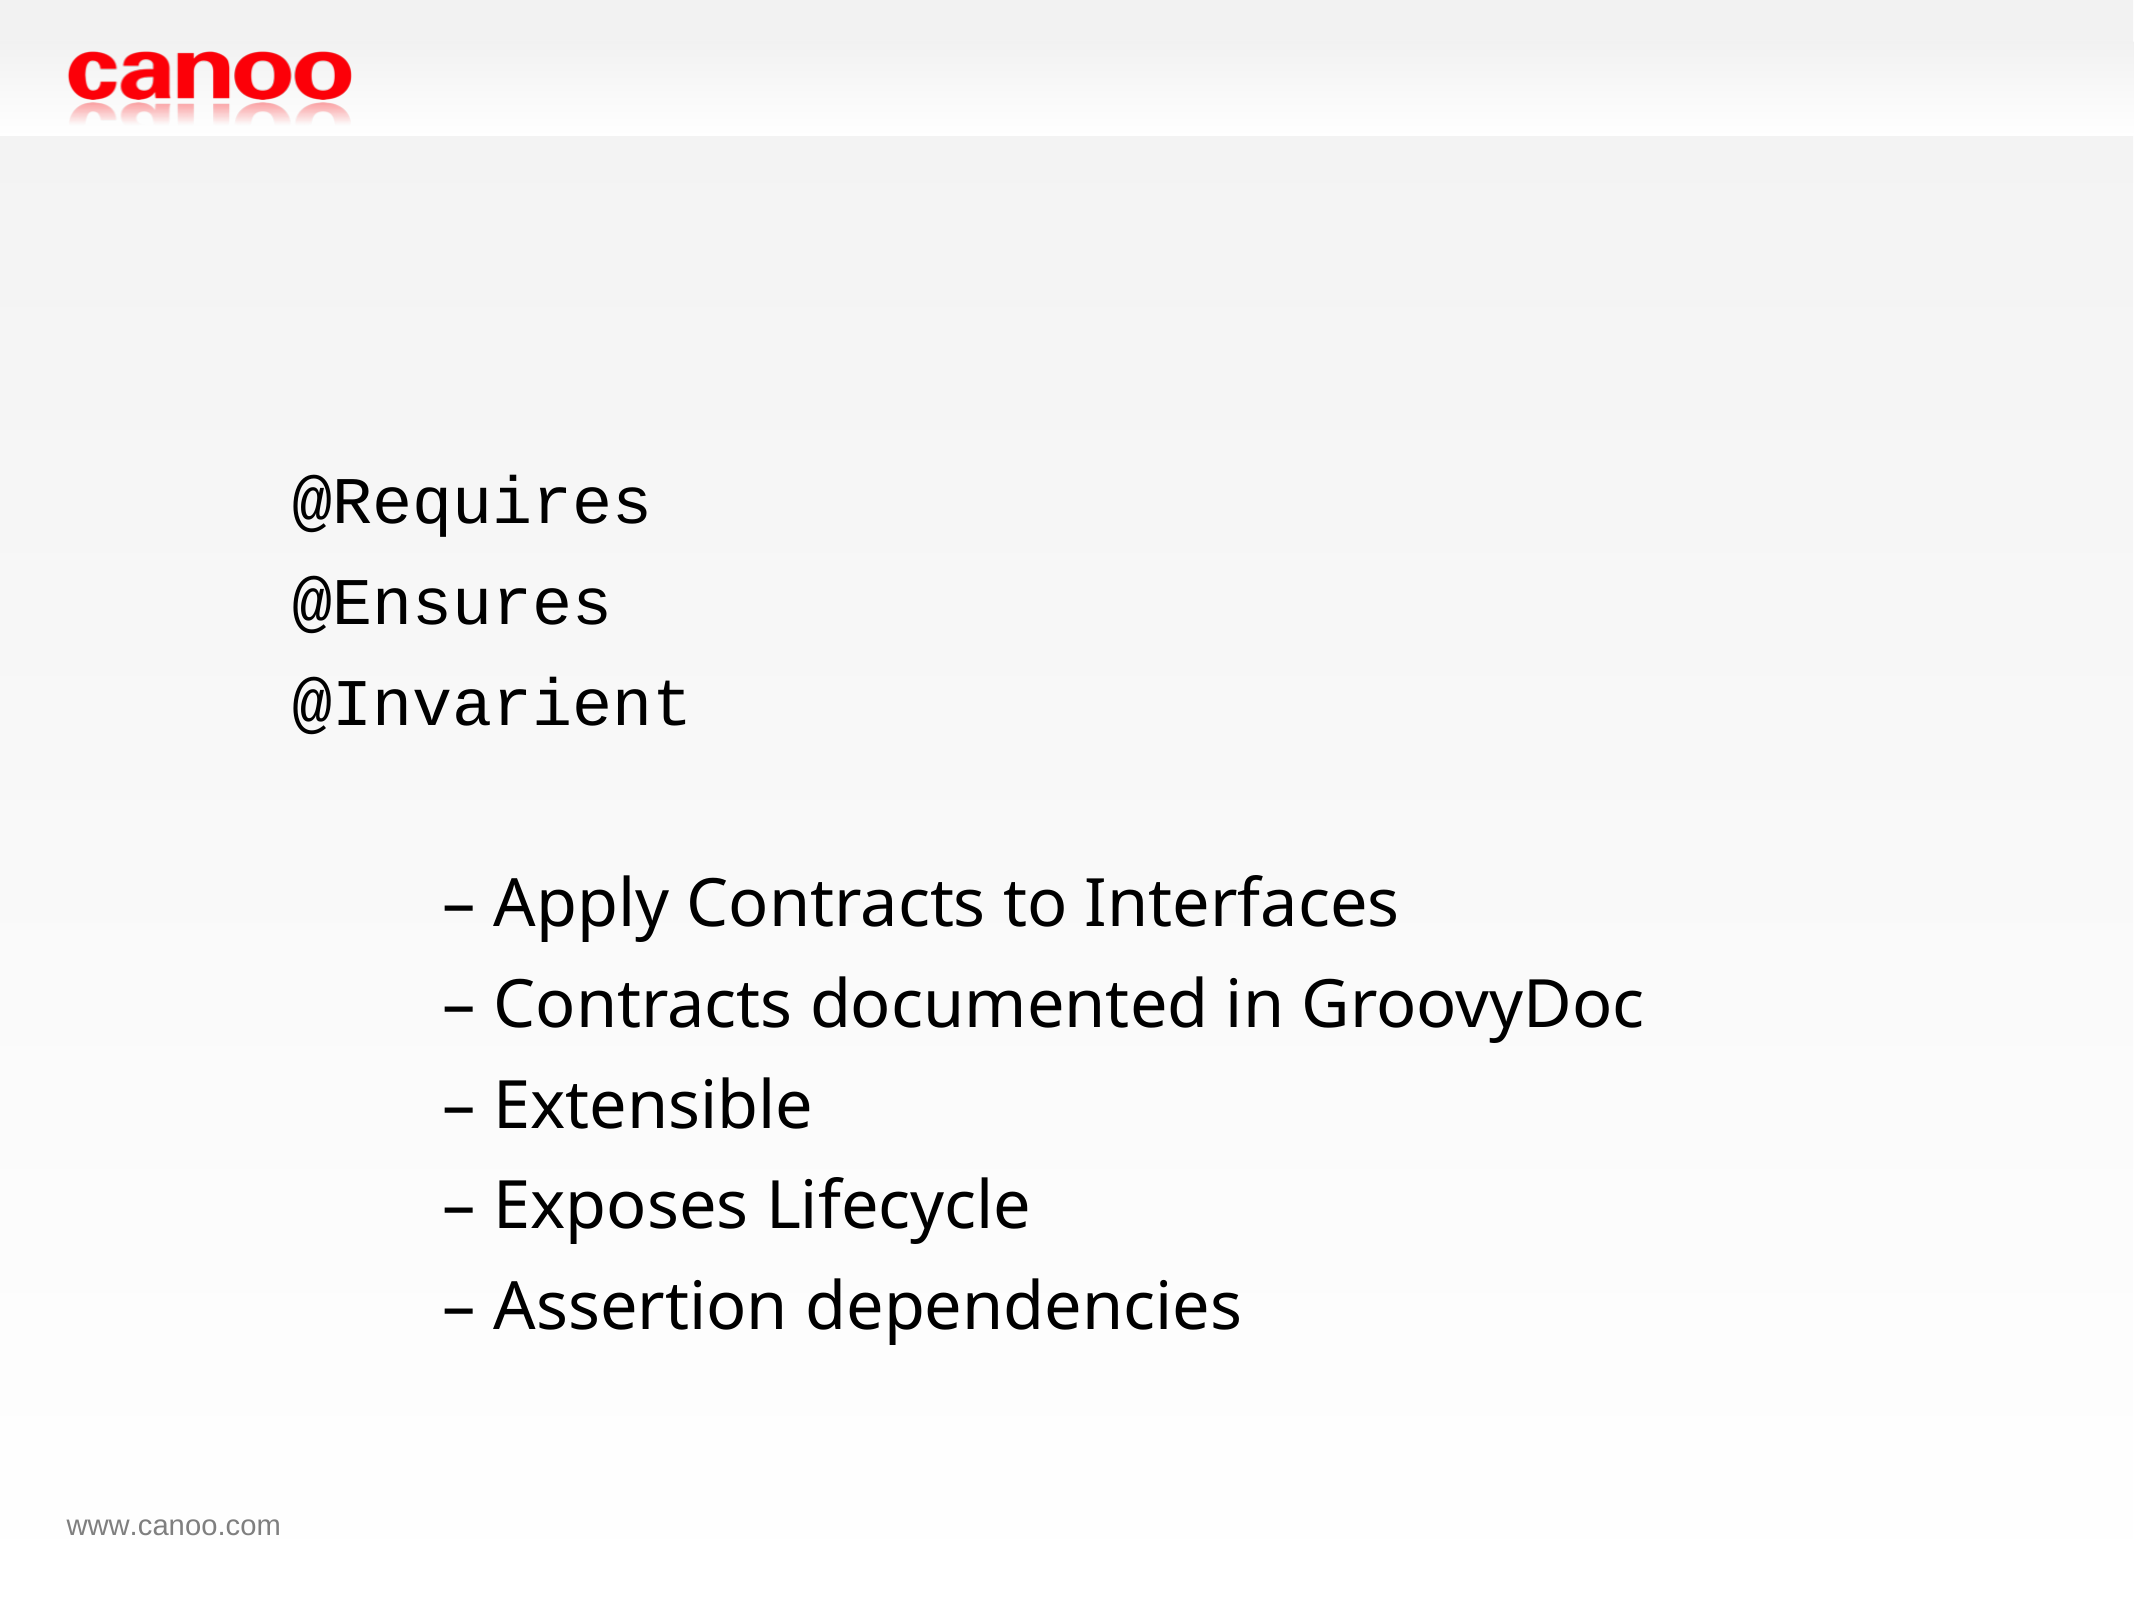

# @Requires
@Ensures
@Invarient
	– Apply Contracts to Interfaces
	– Contracts documented in GroovyDoc
	– Extensible
	– Exposes Lifecycle
	– Assertion dependencies